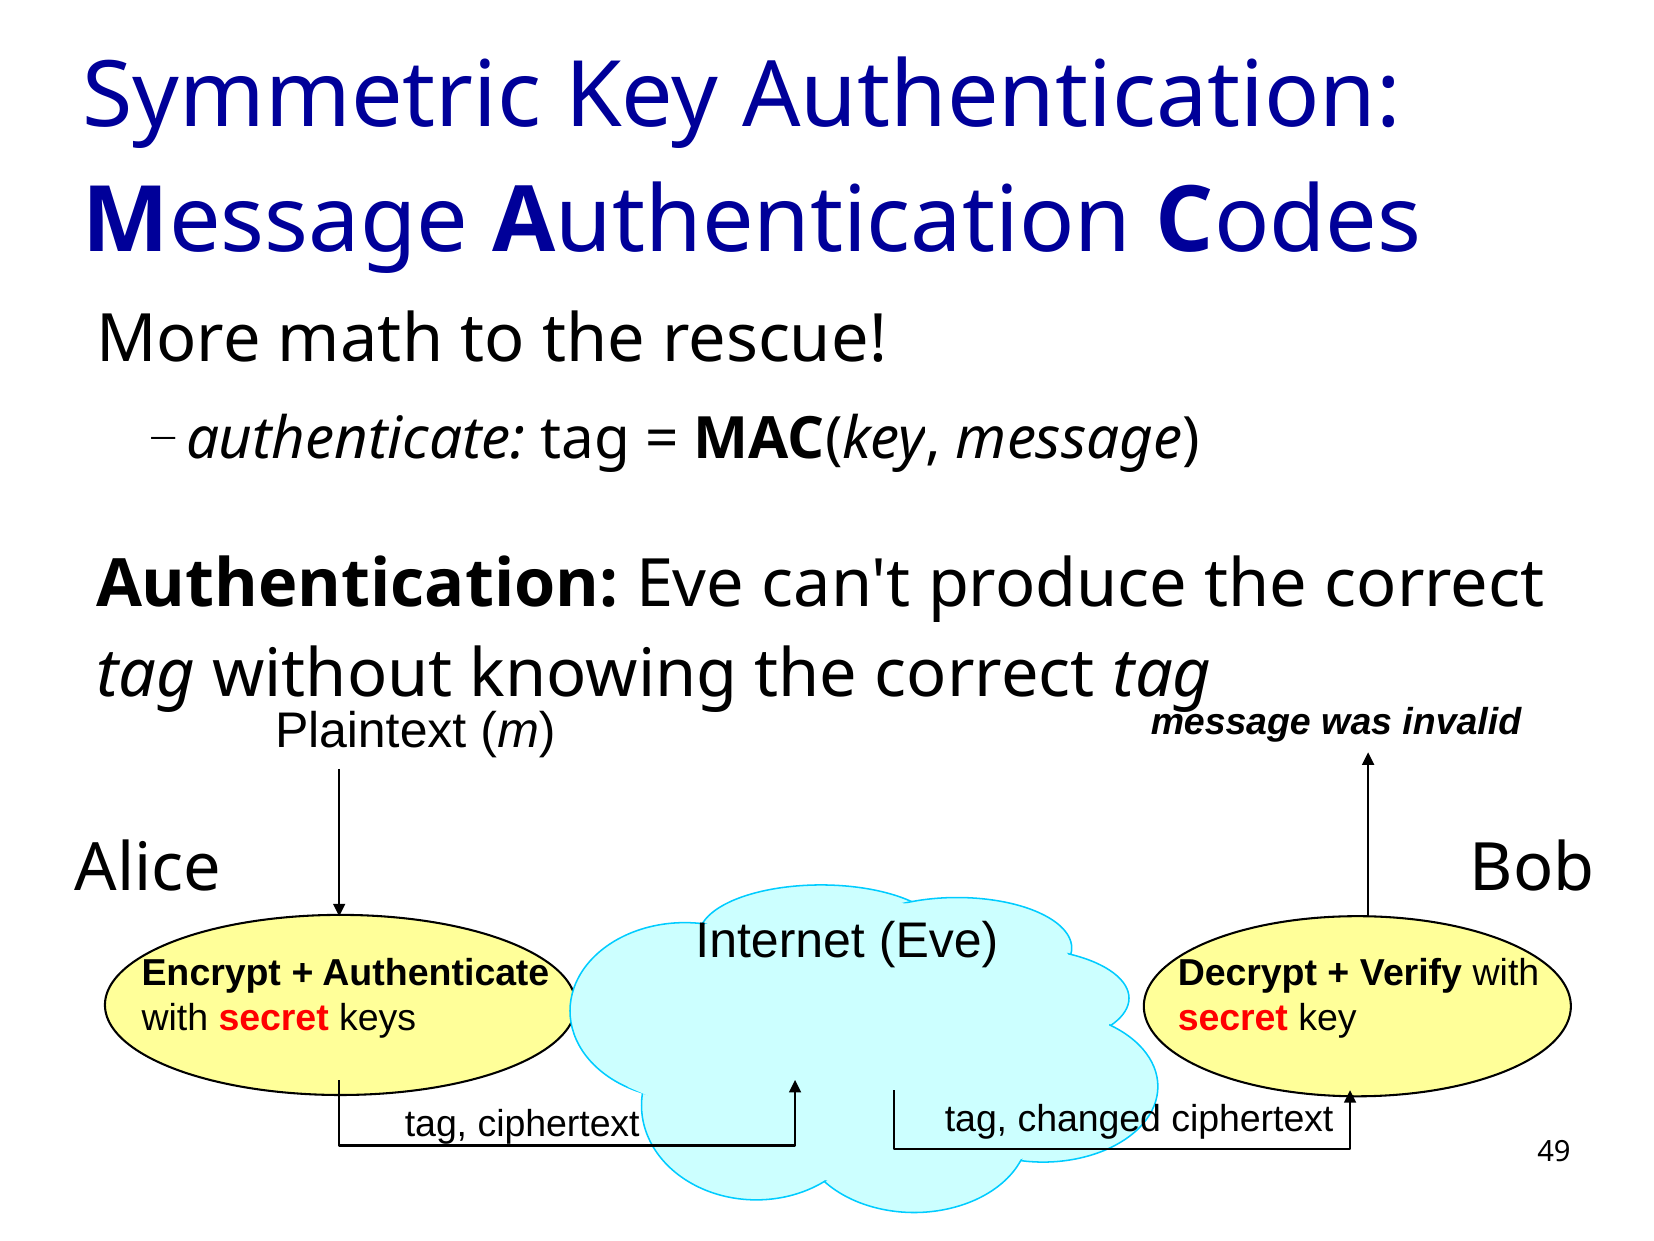

# Symmetric Key Authentication: Message Authentication Codes
More math to the rescue!
authenticate: tag = MAC(key, message)
Authentication: Eve can't produce the correct tag without knowing the correct tag
message was invalid
Plaintext (m)
Internet (Eve)
Encrypt + Authenticate
with secret keys
Decrypt + Verify with
secret key
tag, changed ciphertext
tag, ciphertext
Alice
Bob
49